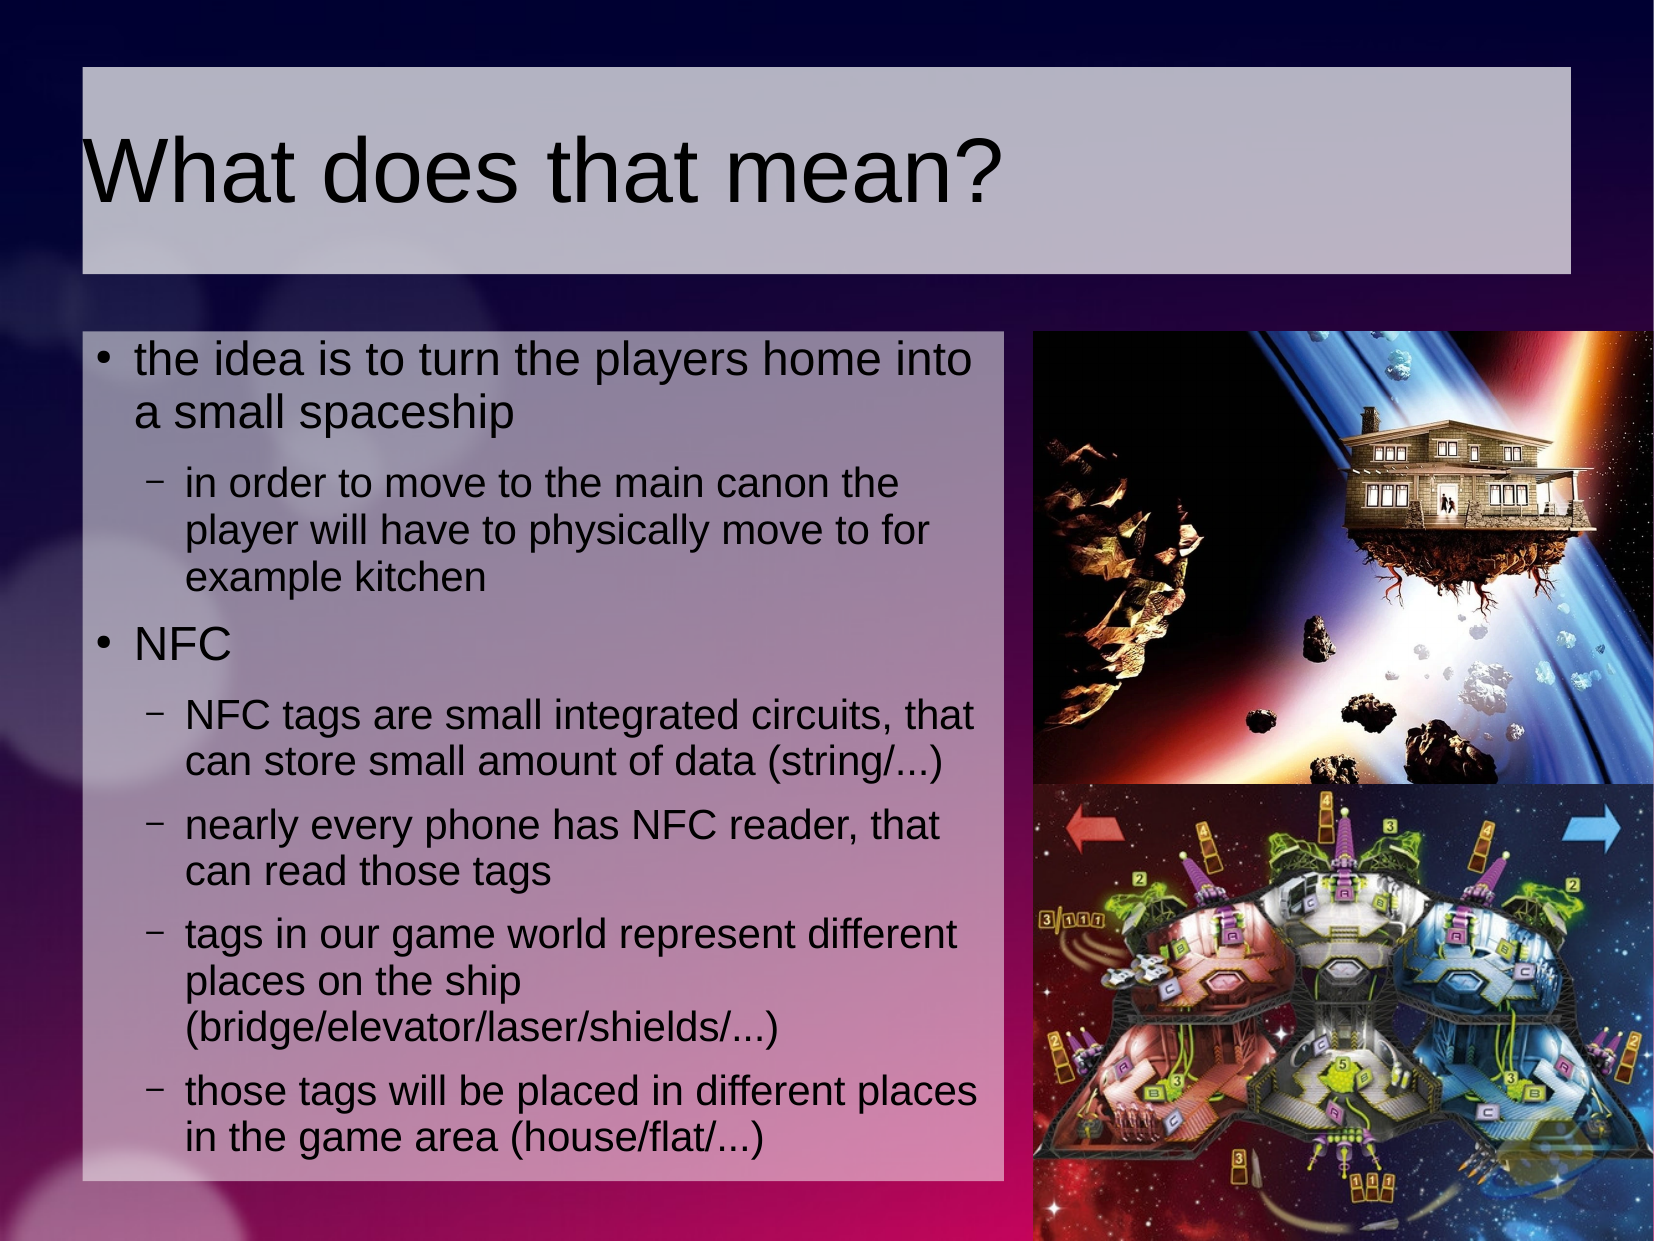

# What does that mean?
the idea is to turn the players home into a small spaceship
in order to move to the main canon the player will have to physically move to for example kitchen
NFC
NFC tags are small integrated circuits, that can store small amount of data (string/...)
nearly every phone has NFC reader, that can read those tags
tags in our game world represent different places on the ship (bridge/elevator/laser/shields/...)
those tags will be placed in different places in the game area (house/flat/...)